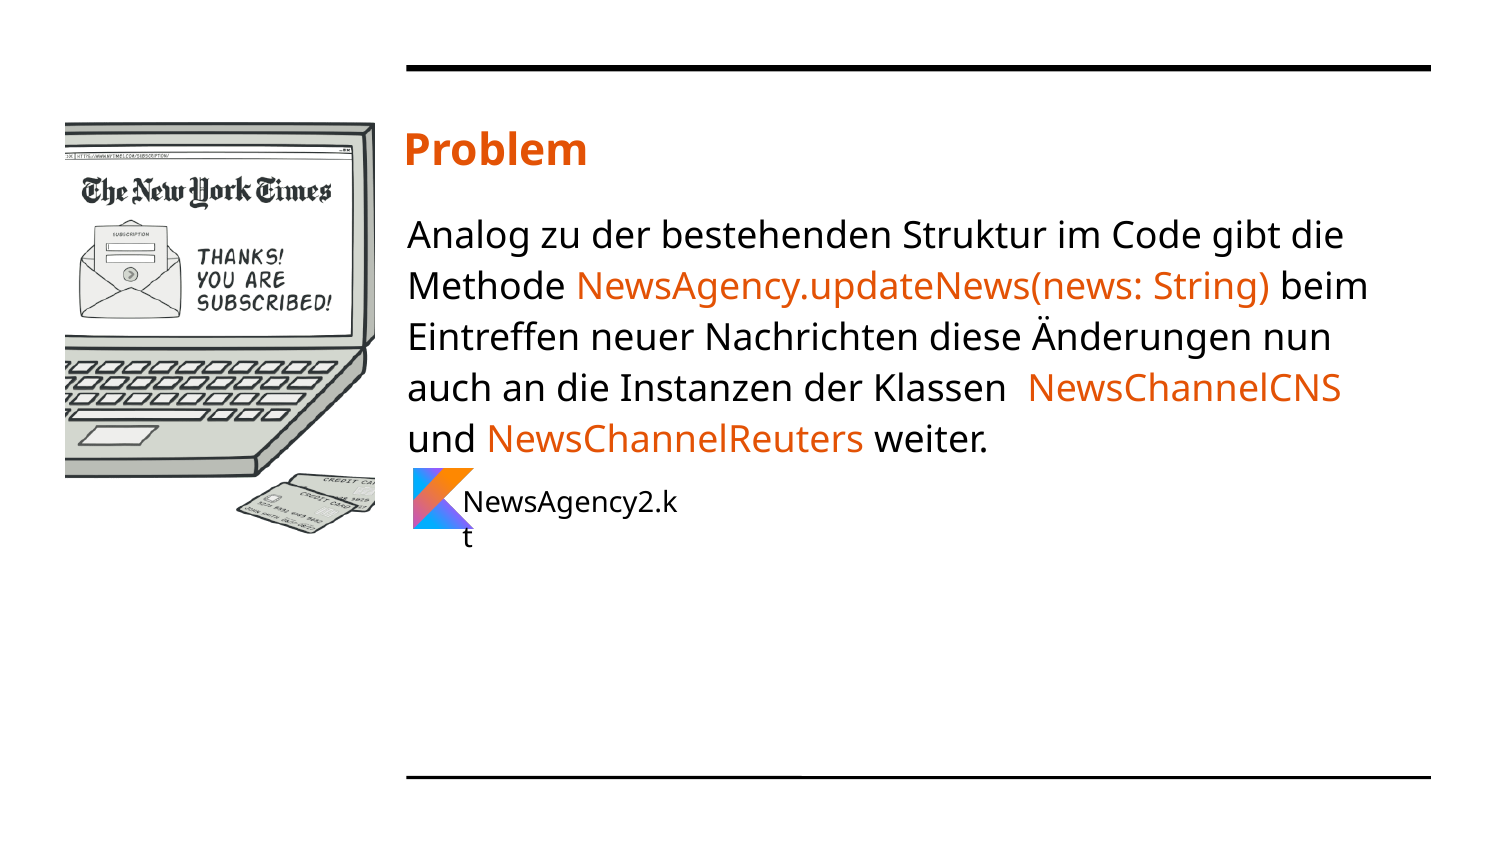

# Problem
Analog zu der bestehenden Struktur im Code gibt die Methode NewsAgency.updateNews(news: String) beim Eintreffen neuer Nachrichten diese Änderungen nun auch an die Instanzen der Klassen NewsChannelCNS und NewsChannelReuters weiter.
NewsAgency2.kt